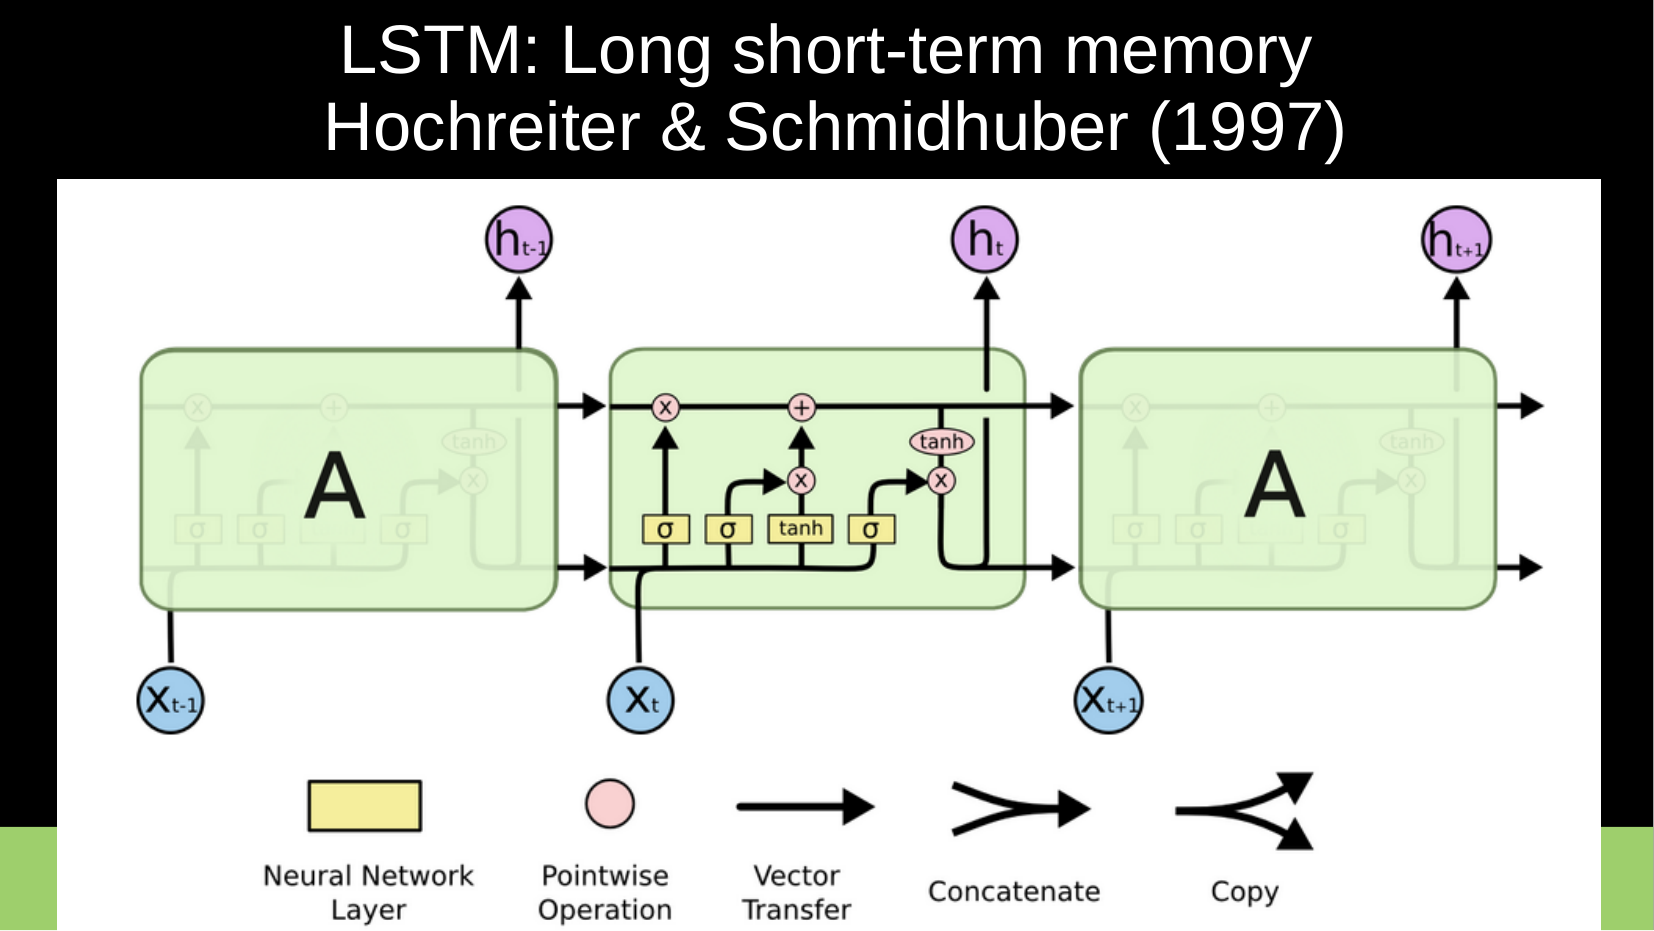

# LSTM: Long short-term memory Hochreiter & Schmidhuber (1997)